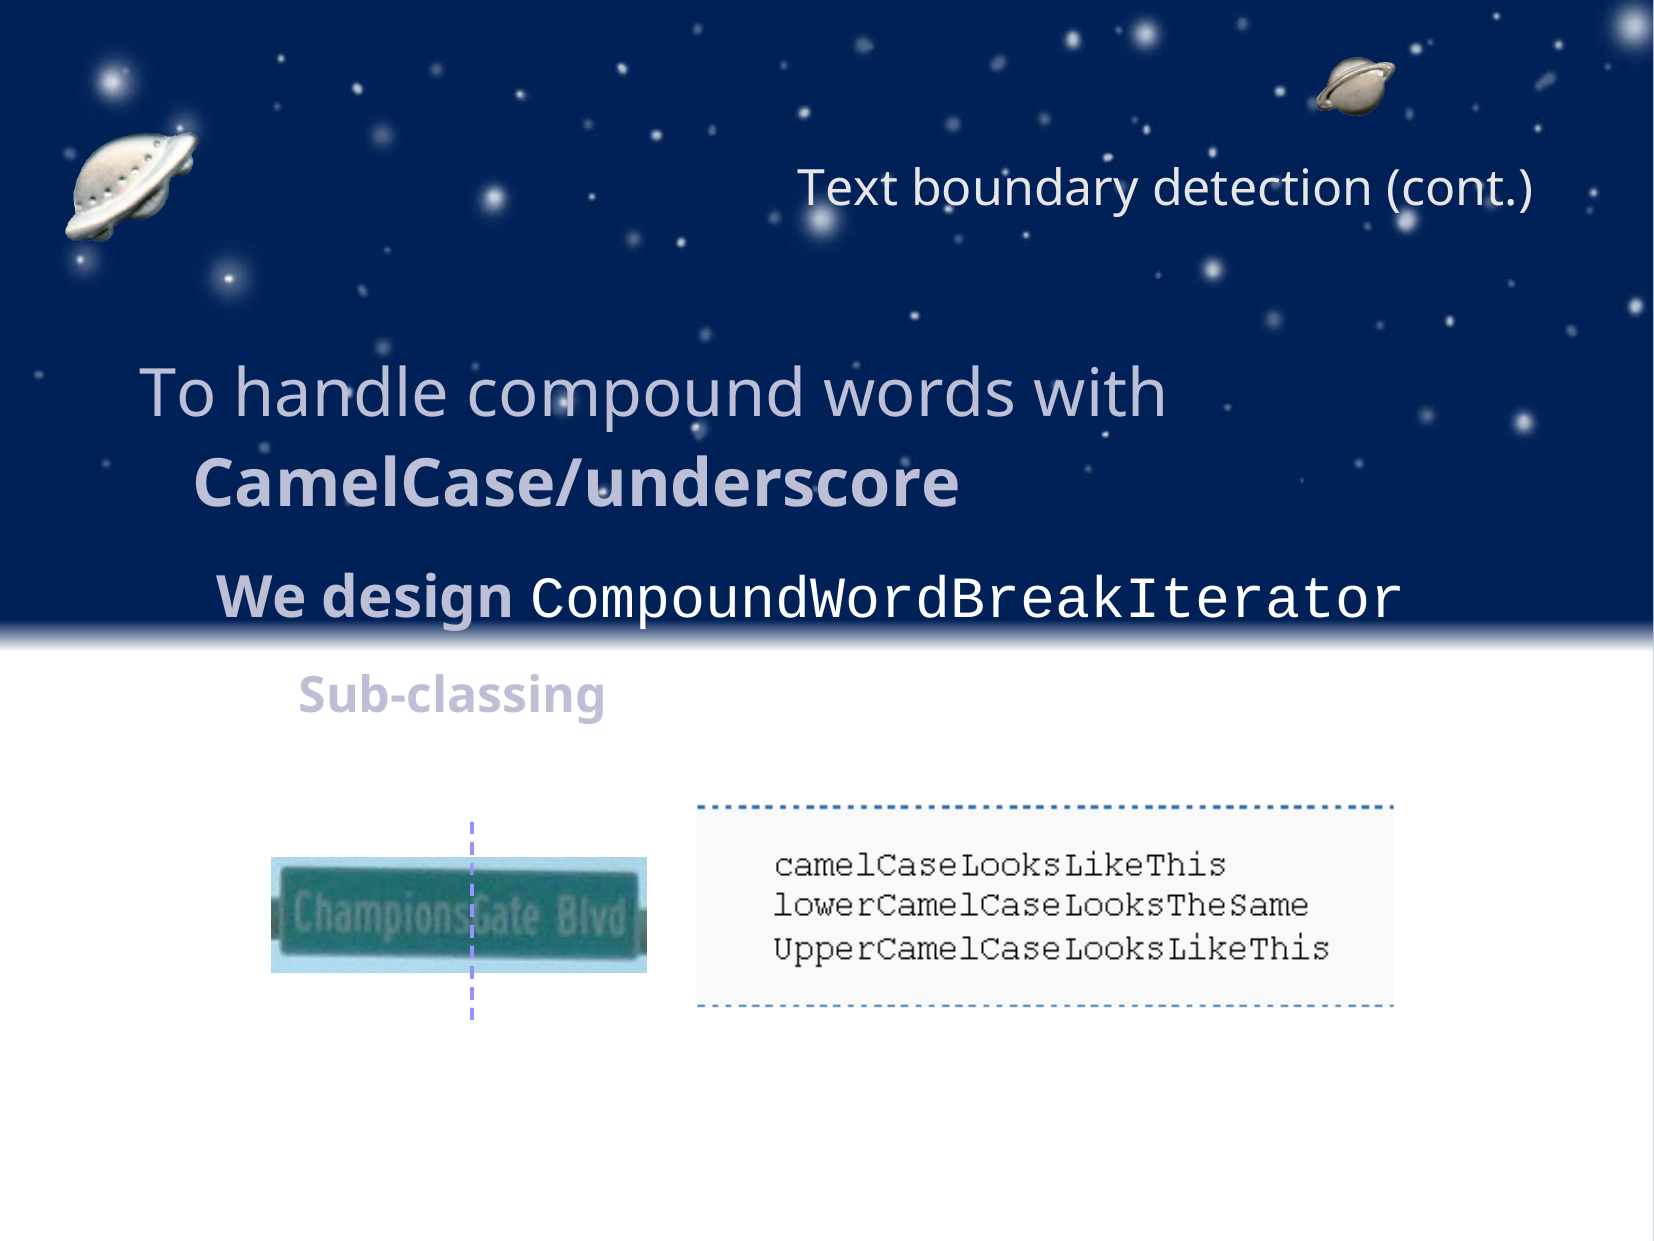

# Text boundary detection (cont.)
To handle compound words with CamelCase/underscore
We design CompoundWordBreakIterator
Sub-classing BreakIterator